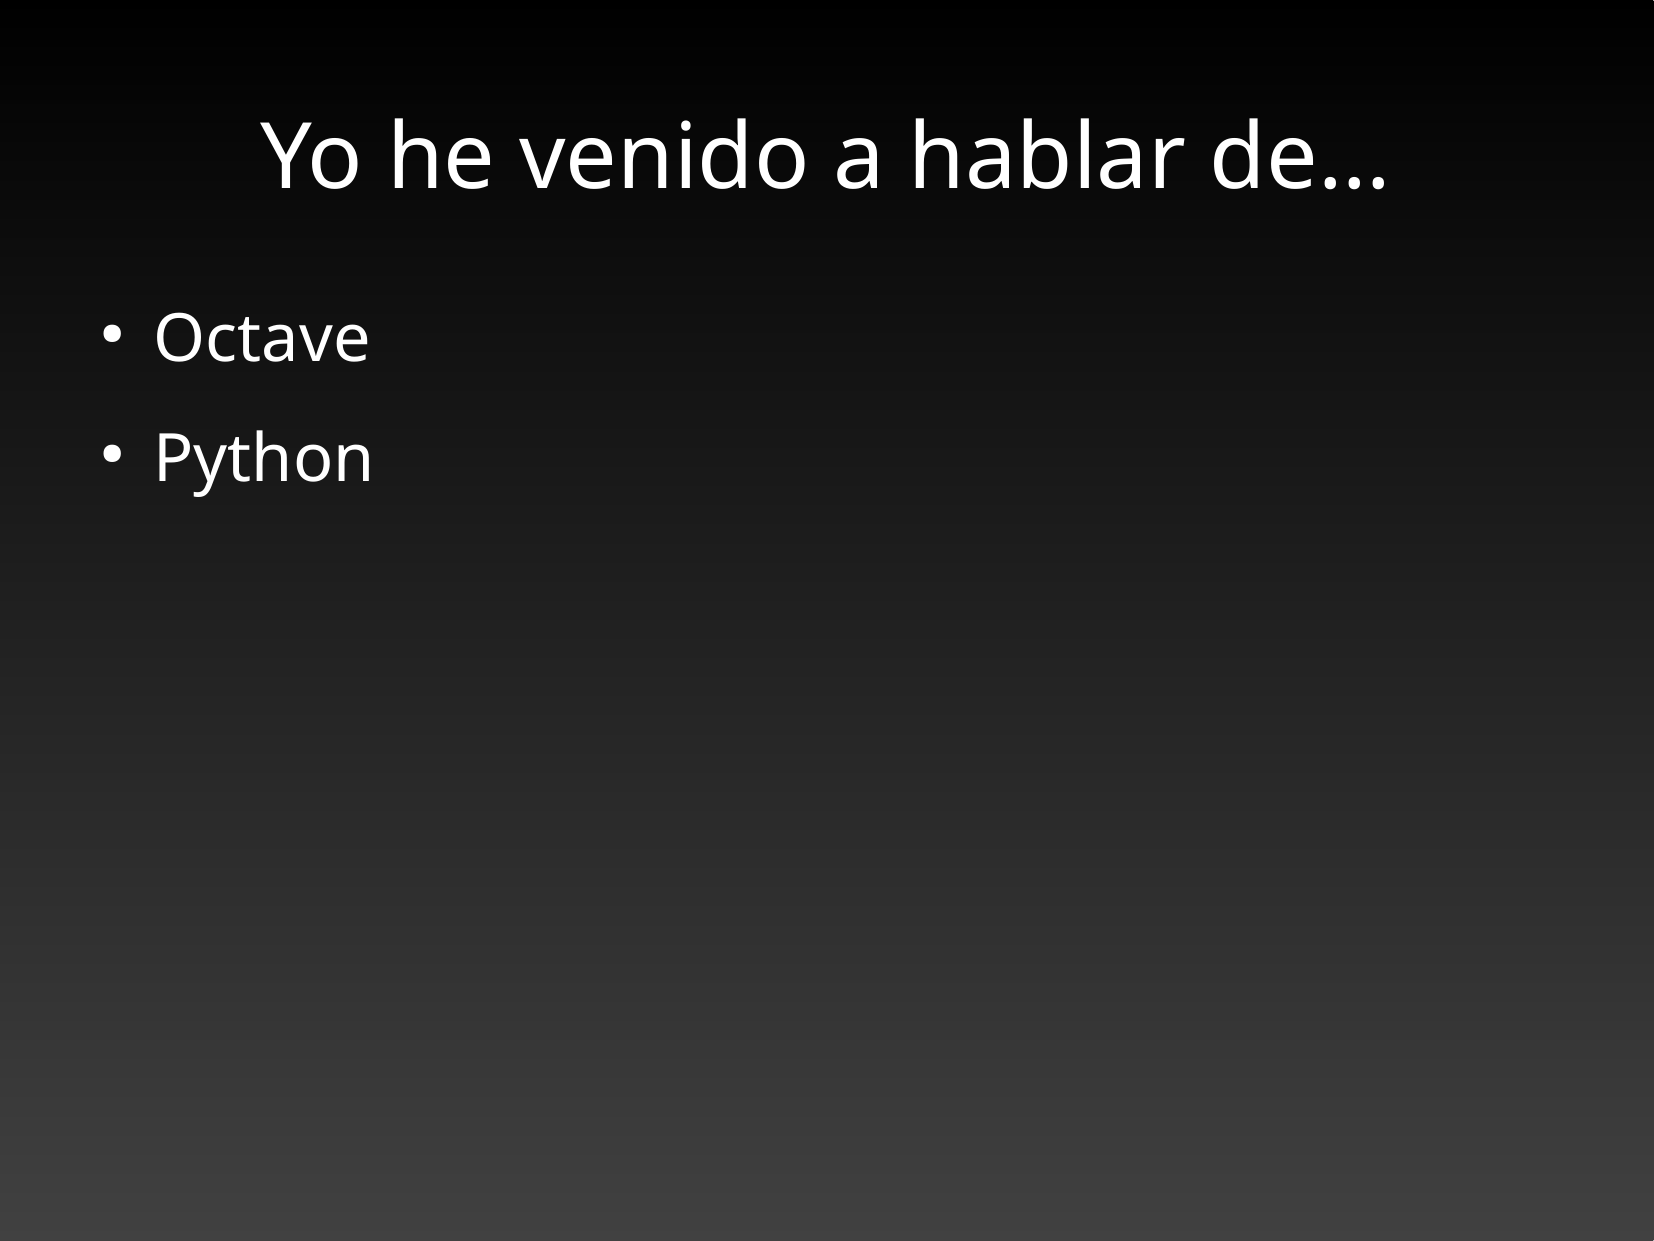

# Yo he venido a hablar de...
Octave
Python